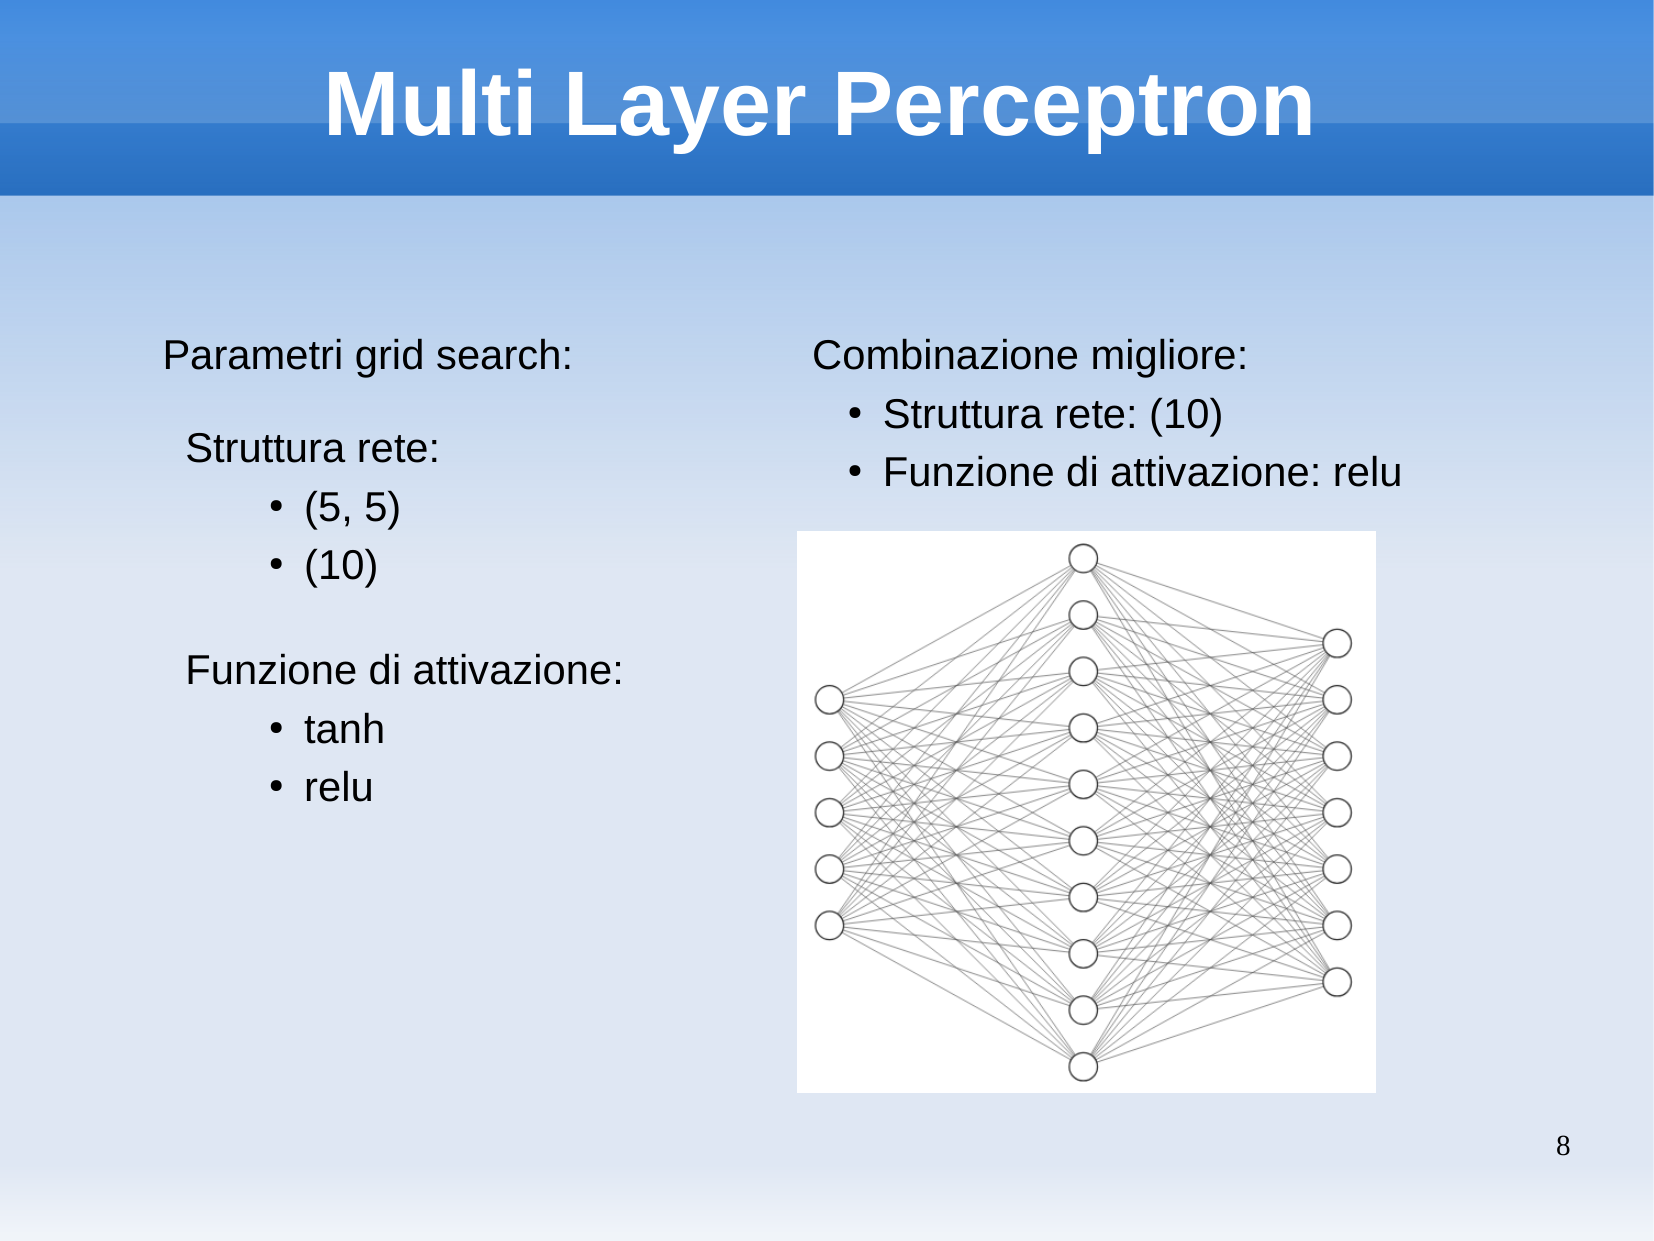

# Multi Layer Perceptron
Parametri grid search:
 Struttura rete:
(5, 5)
(10)
 Funzione di attivazione:
tanh
relu
Combinazione migliore:
Struttura rete: (10)
Funzione di attivazione: relu
8